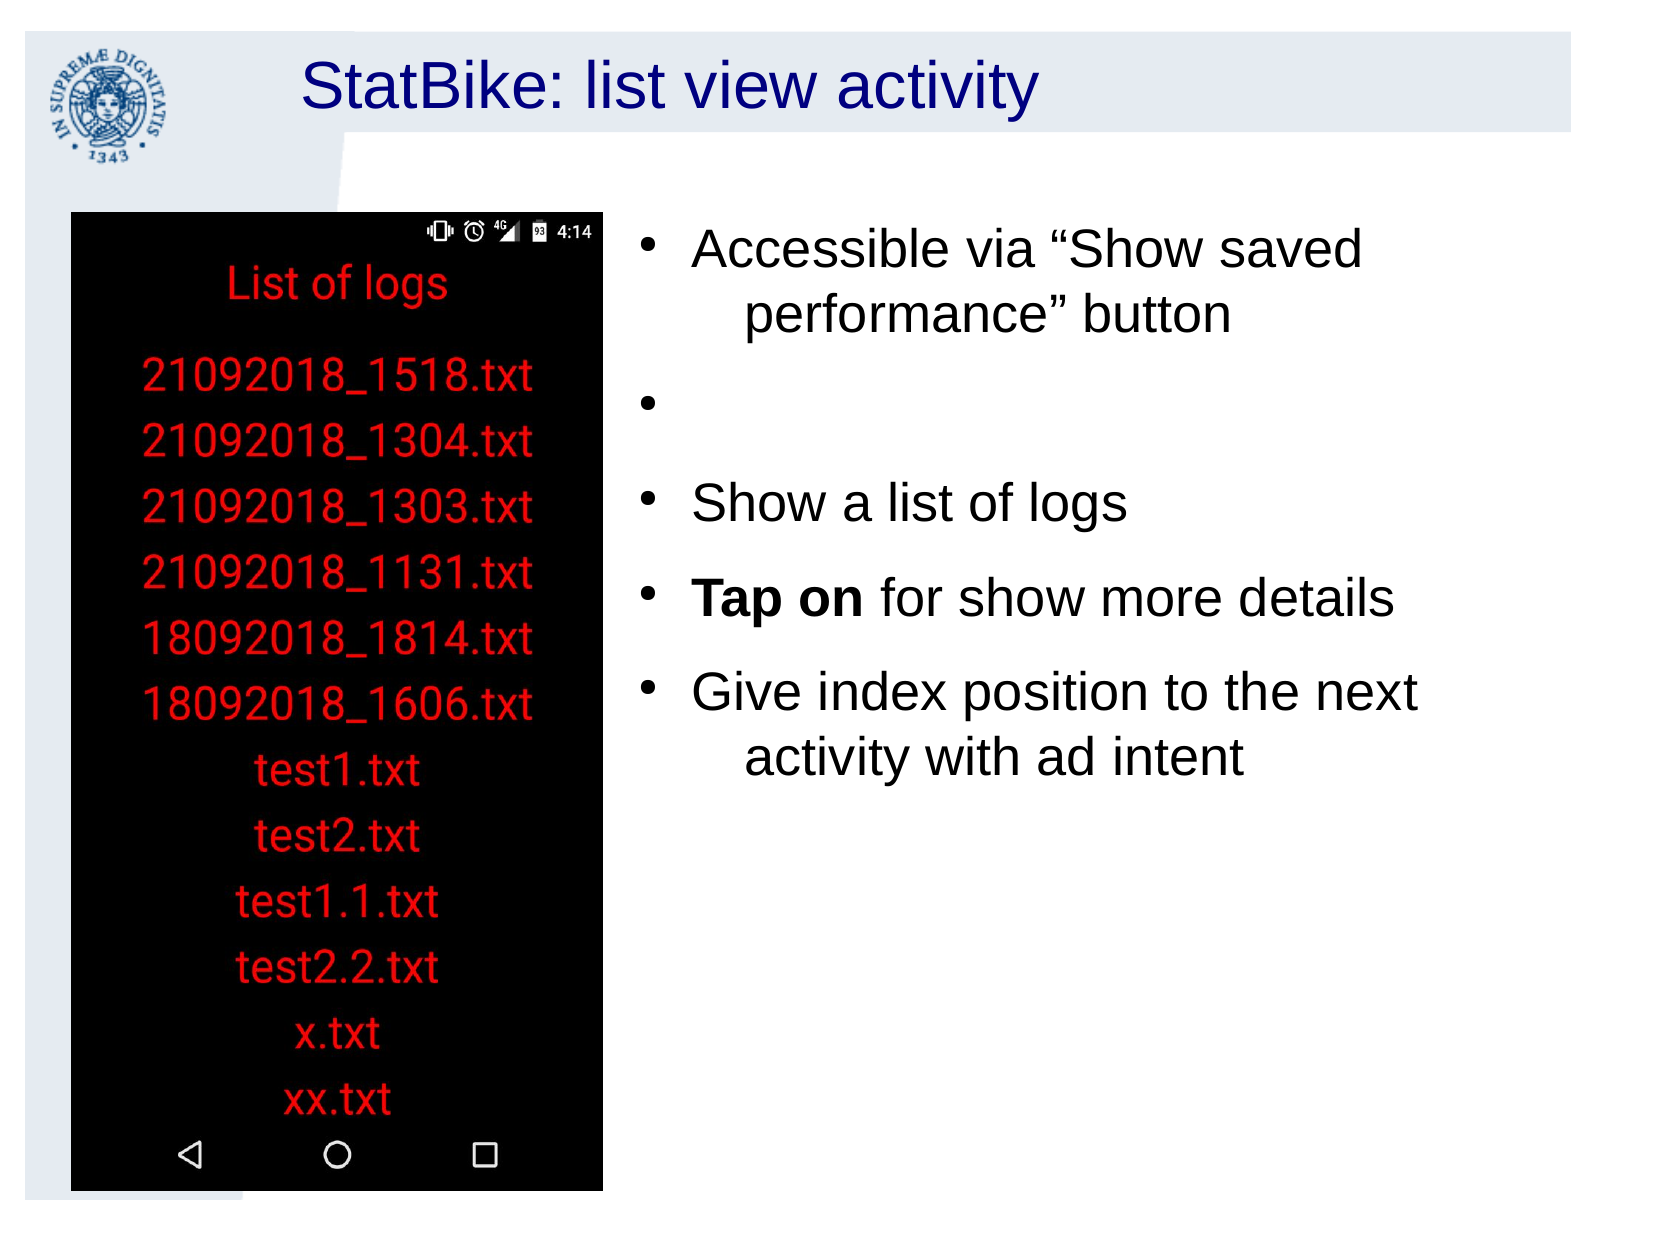

# StatBike: list view activity
Accessible via “Show saved performance” button
Show a list of logs
Tap on for show more details
Give index position to the next activity with ad intent